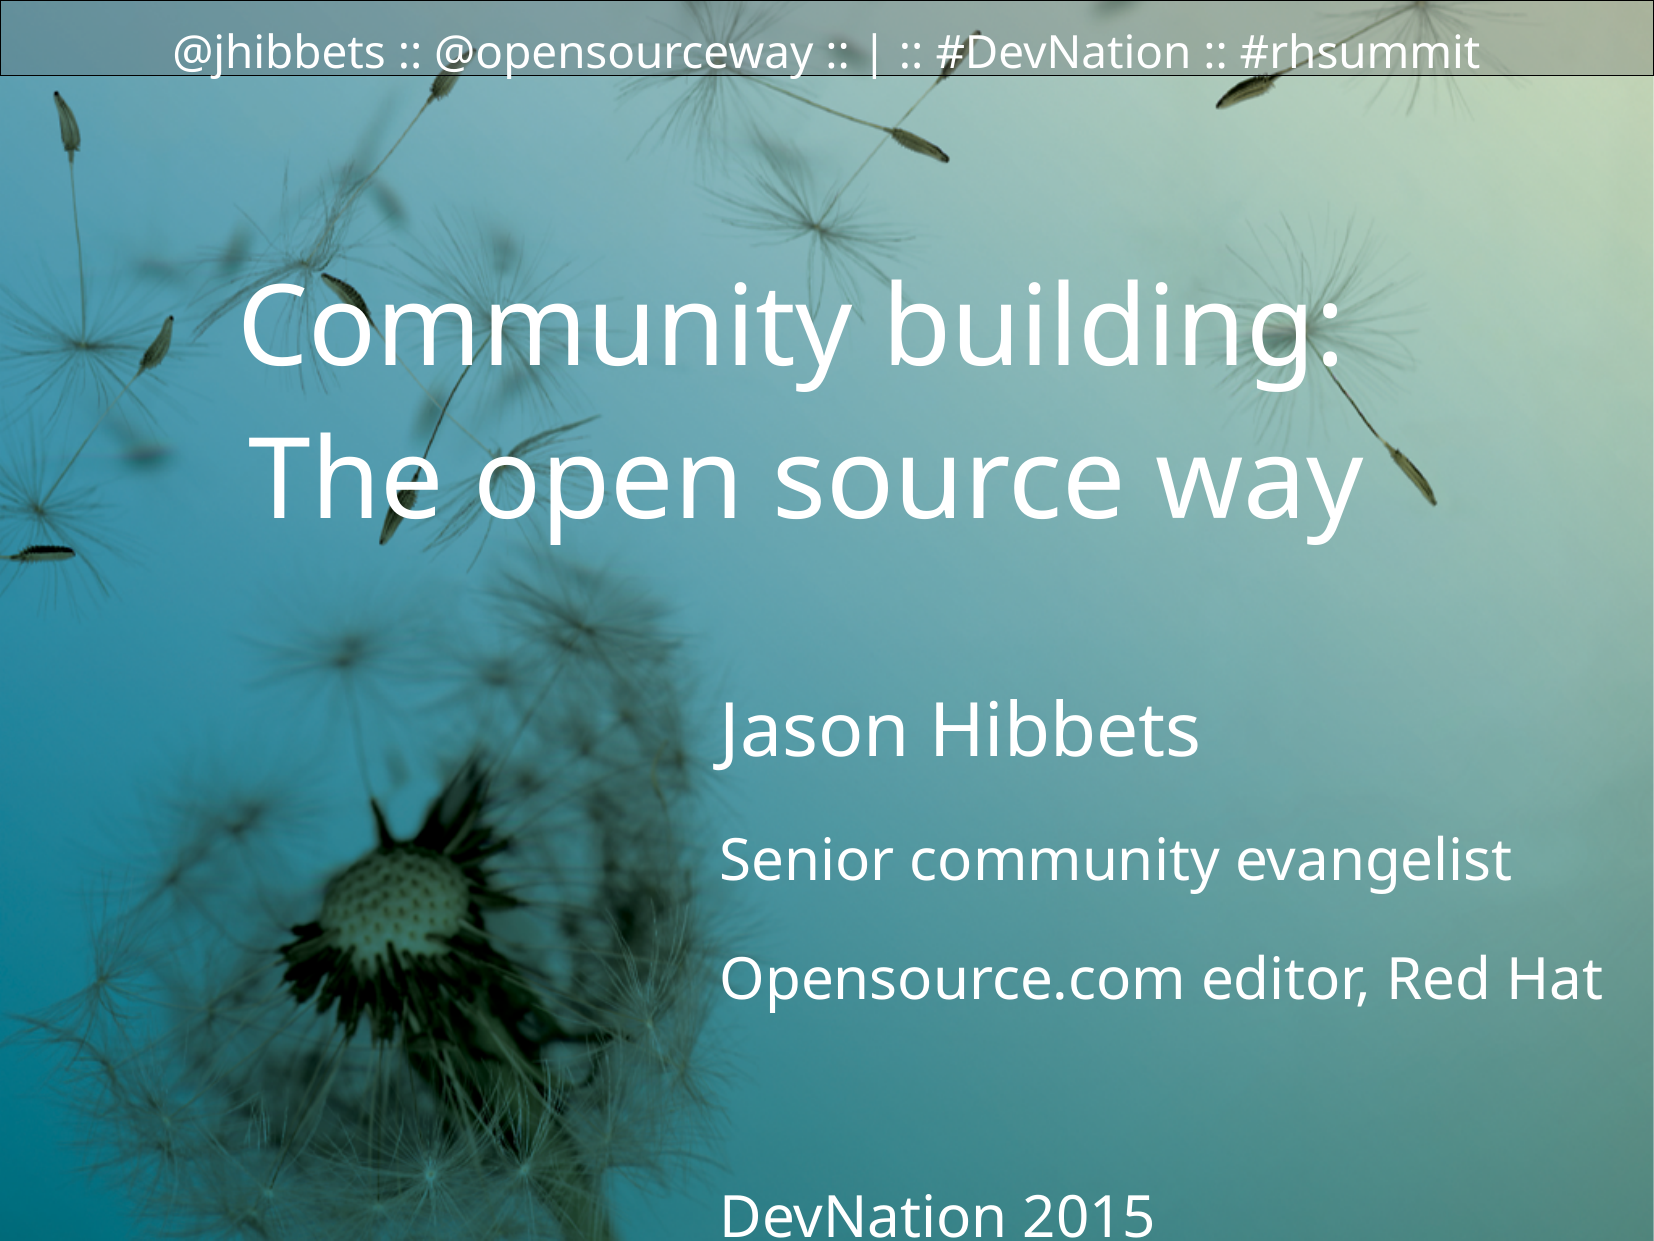

Community building:
The open source way
Jason Hibbets
Senior community evangelist
Opensource.com editor, Red Hat
DevNation 2015
June 24, 2015